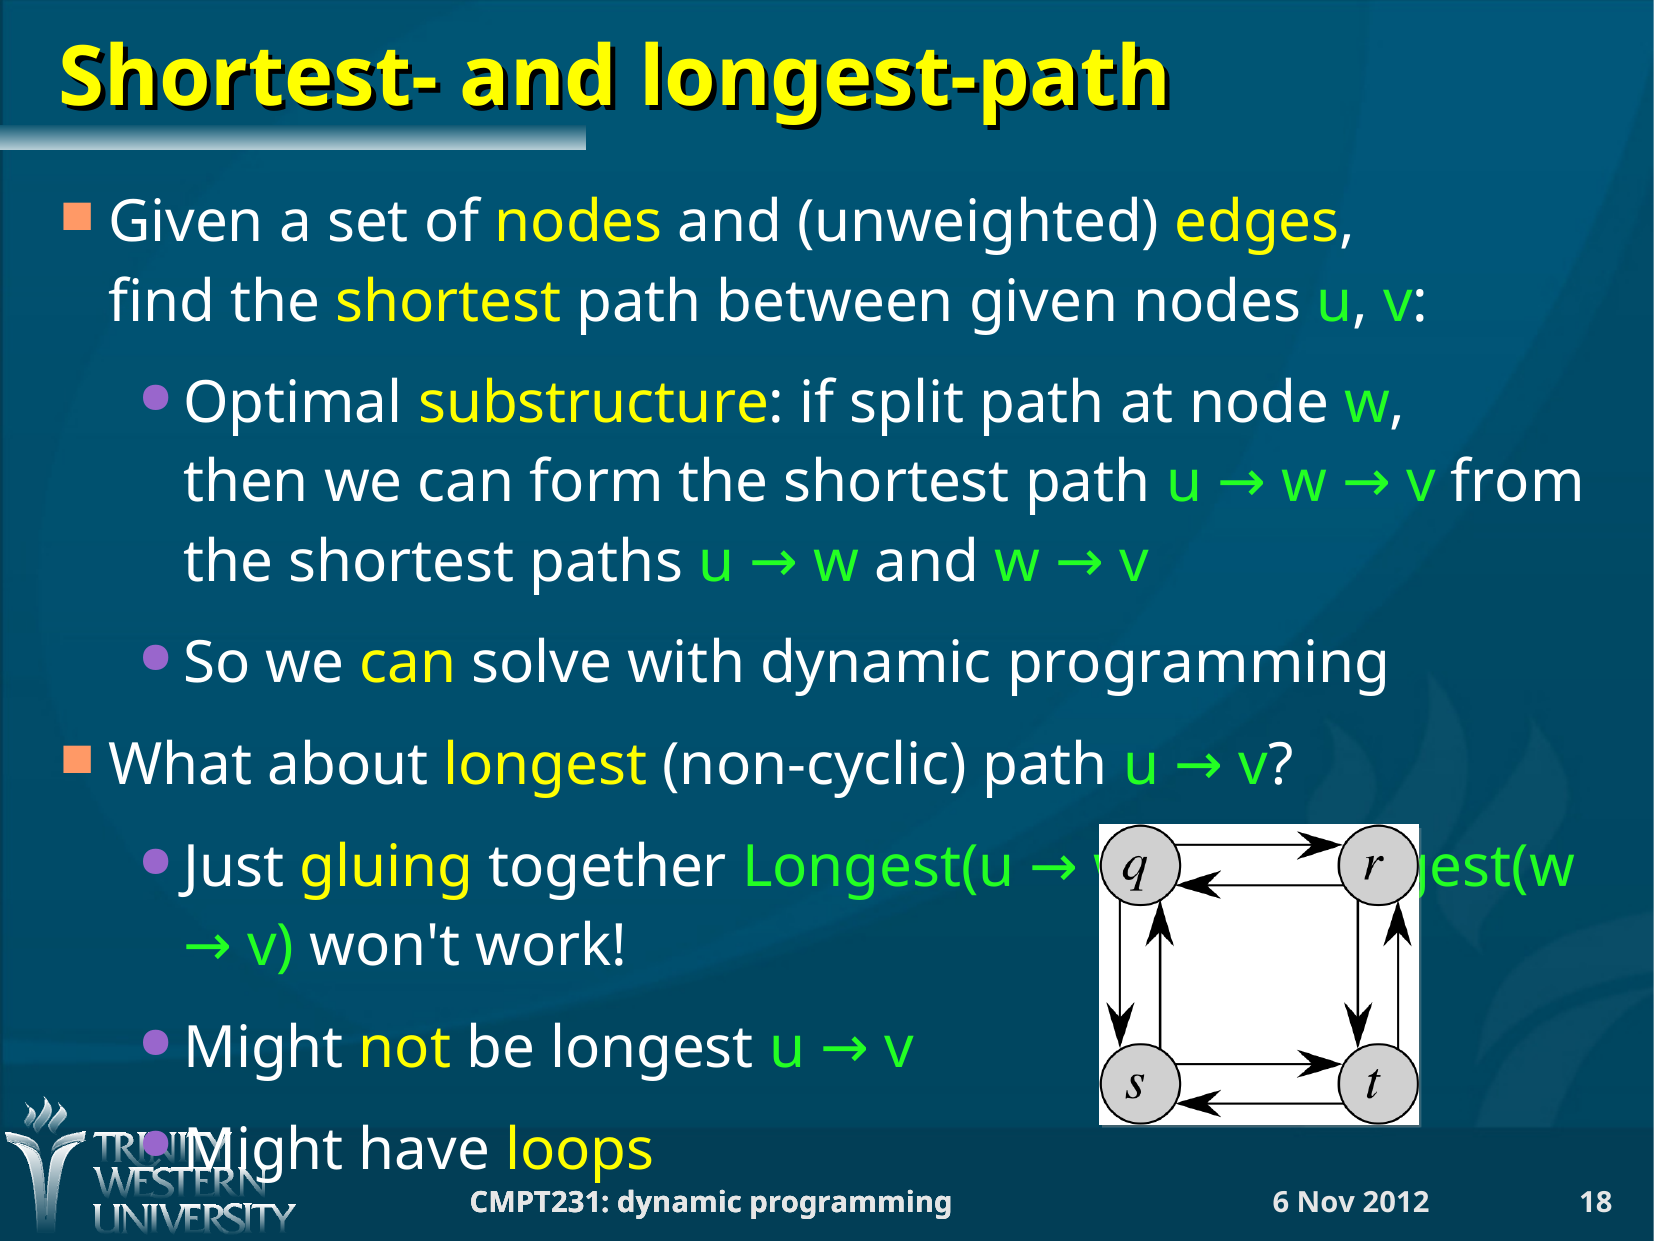

# Shortest- and longest-path
Given a set of nodes and (unweighted) edges,
find the shortest path between given nodes u, v:
Optimal substructure: if split path at node w,
then we can form the shortest path u → w → v from the shortest paths u → w and w → v
So we can solve with dynamic programming
What about longest (non-cyclic) path u → v?
Just gluing together Longest(u → w) and Longest(w → v) won't work!
Might not be longest u → v
Might have loops
CMPT231: dynamic programming
6 Nov 2012
18